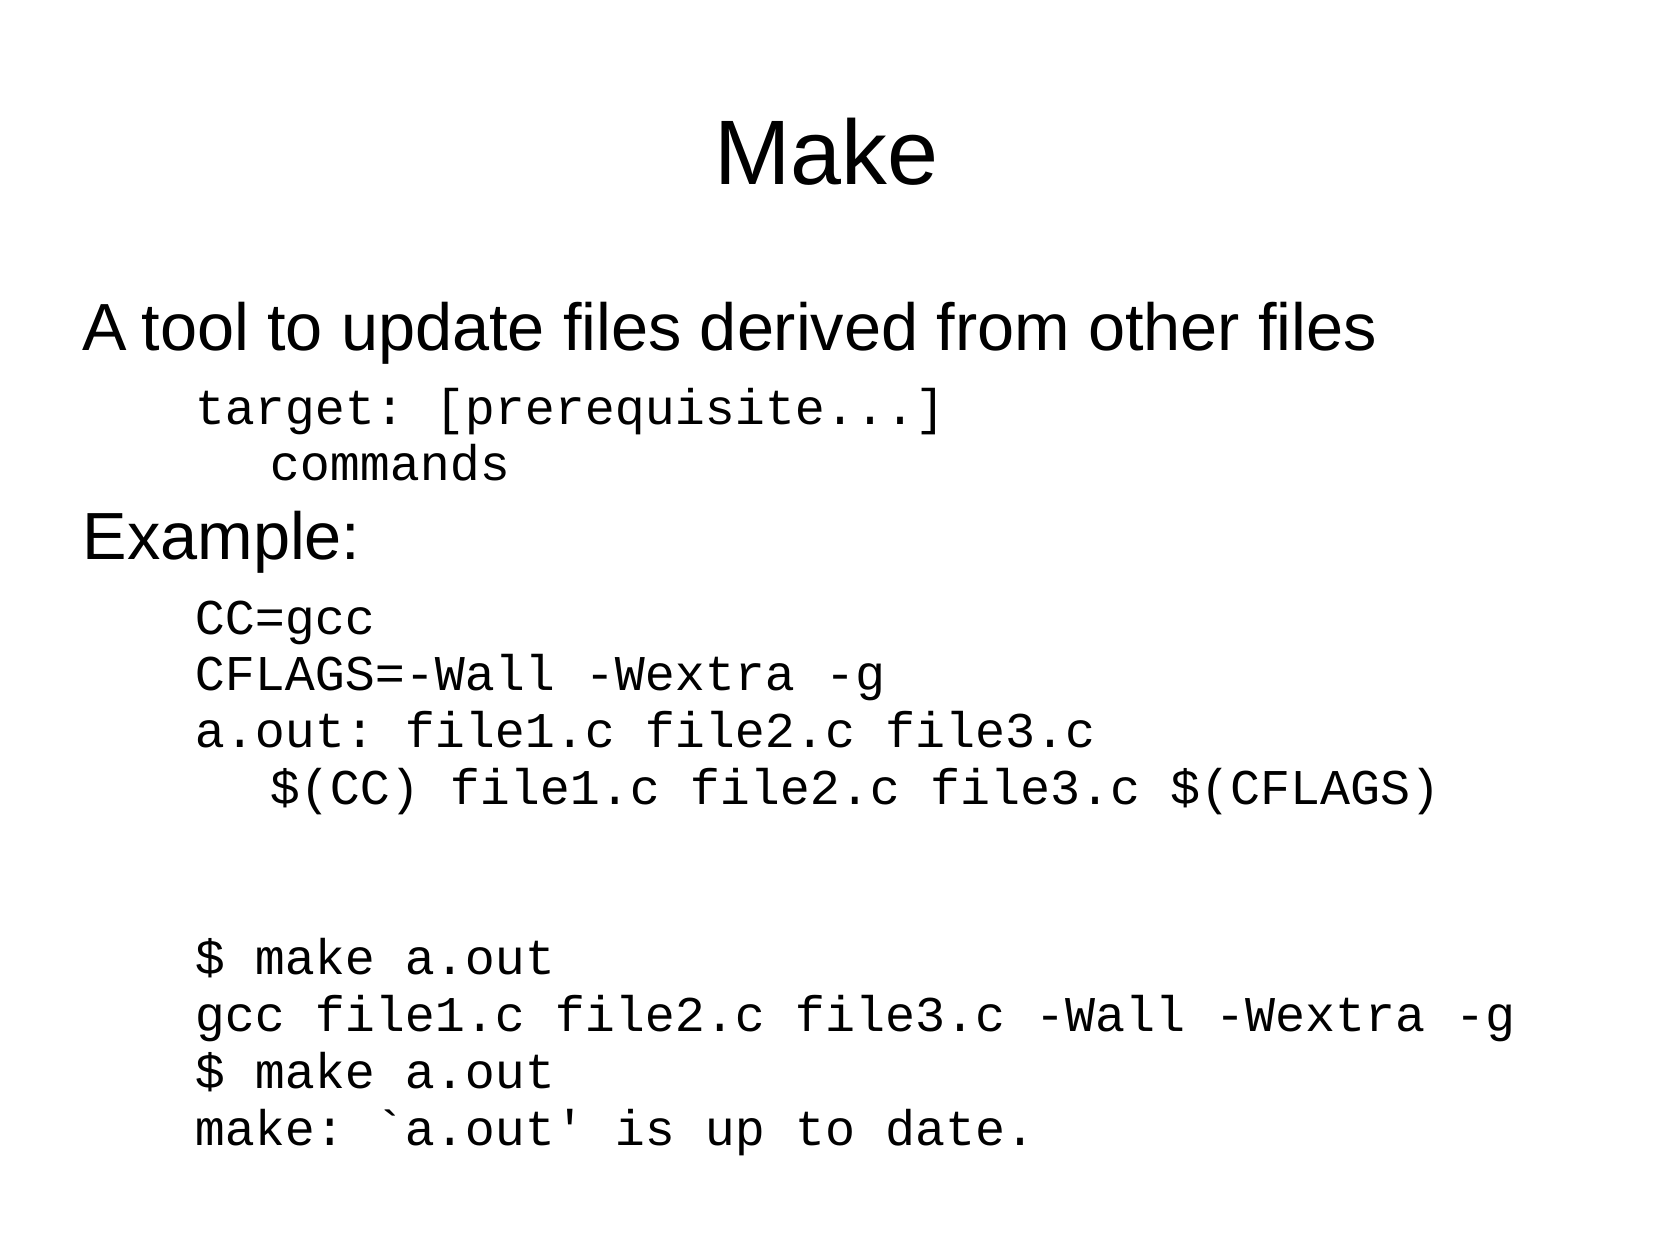

# Make
A tool to update files derived from other files
Example:
target: [prerequisite...]
	commands
CC=gcc
CFLAGS=-Wall -Wextra -g
a.out: file1.c file2.c file3.c
	$(CC) file1.c file2.c file3.c $(CFLAGS)
$ make a.out
gcc file1.c file2.c file3.c -Wall -Wextra -g
$ make a.out
make: `a.out' is up to date.